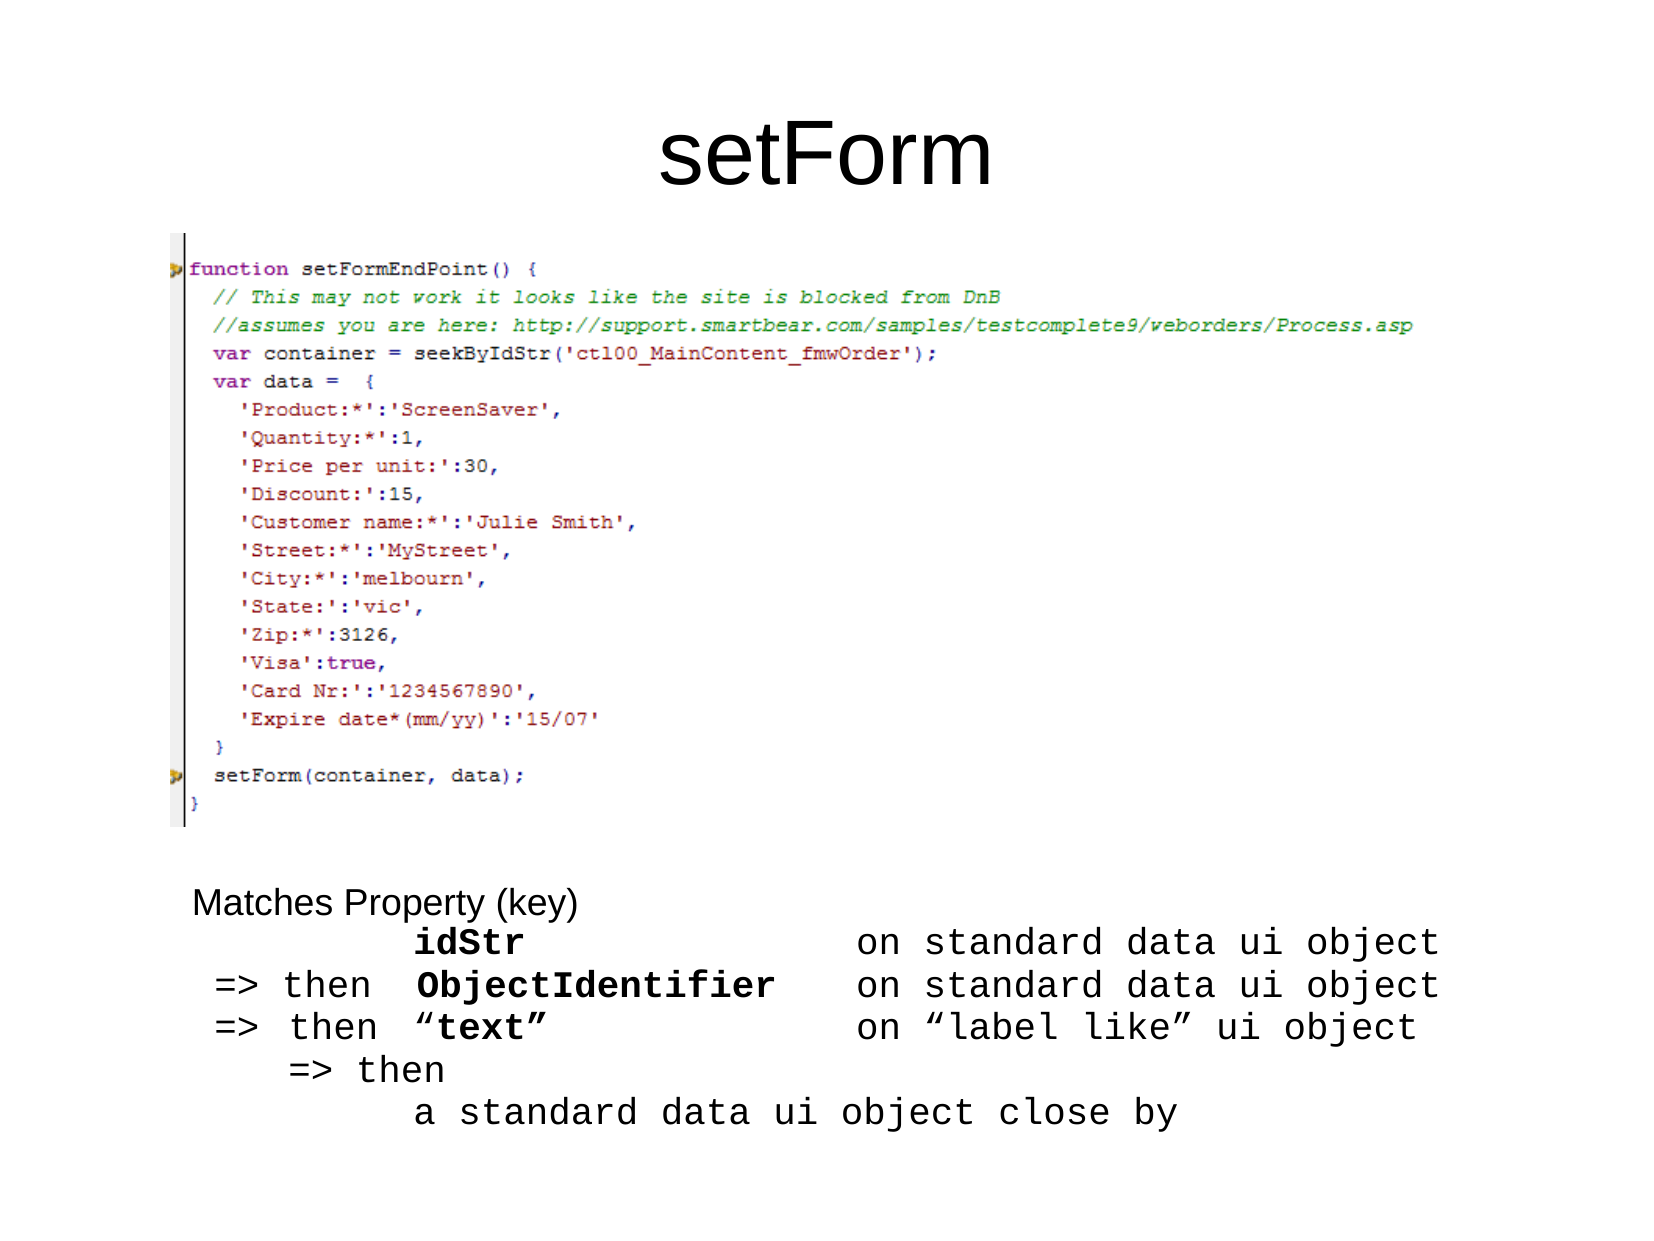

# setForm
Matches Property (key)
		 	idStr 					on standard data ui object
 => then ObjectIdentifier	 	on standard data ui object
 =>	 then	“text” 				on “label like” ui object
	 => then
			a standard data ui object close by